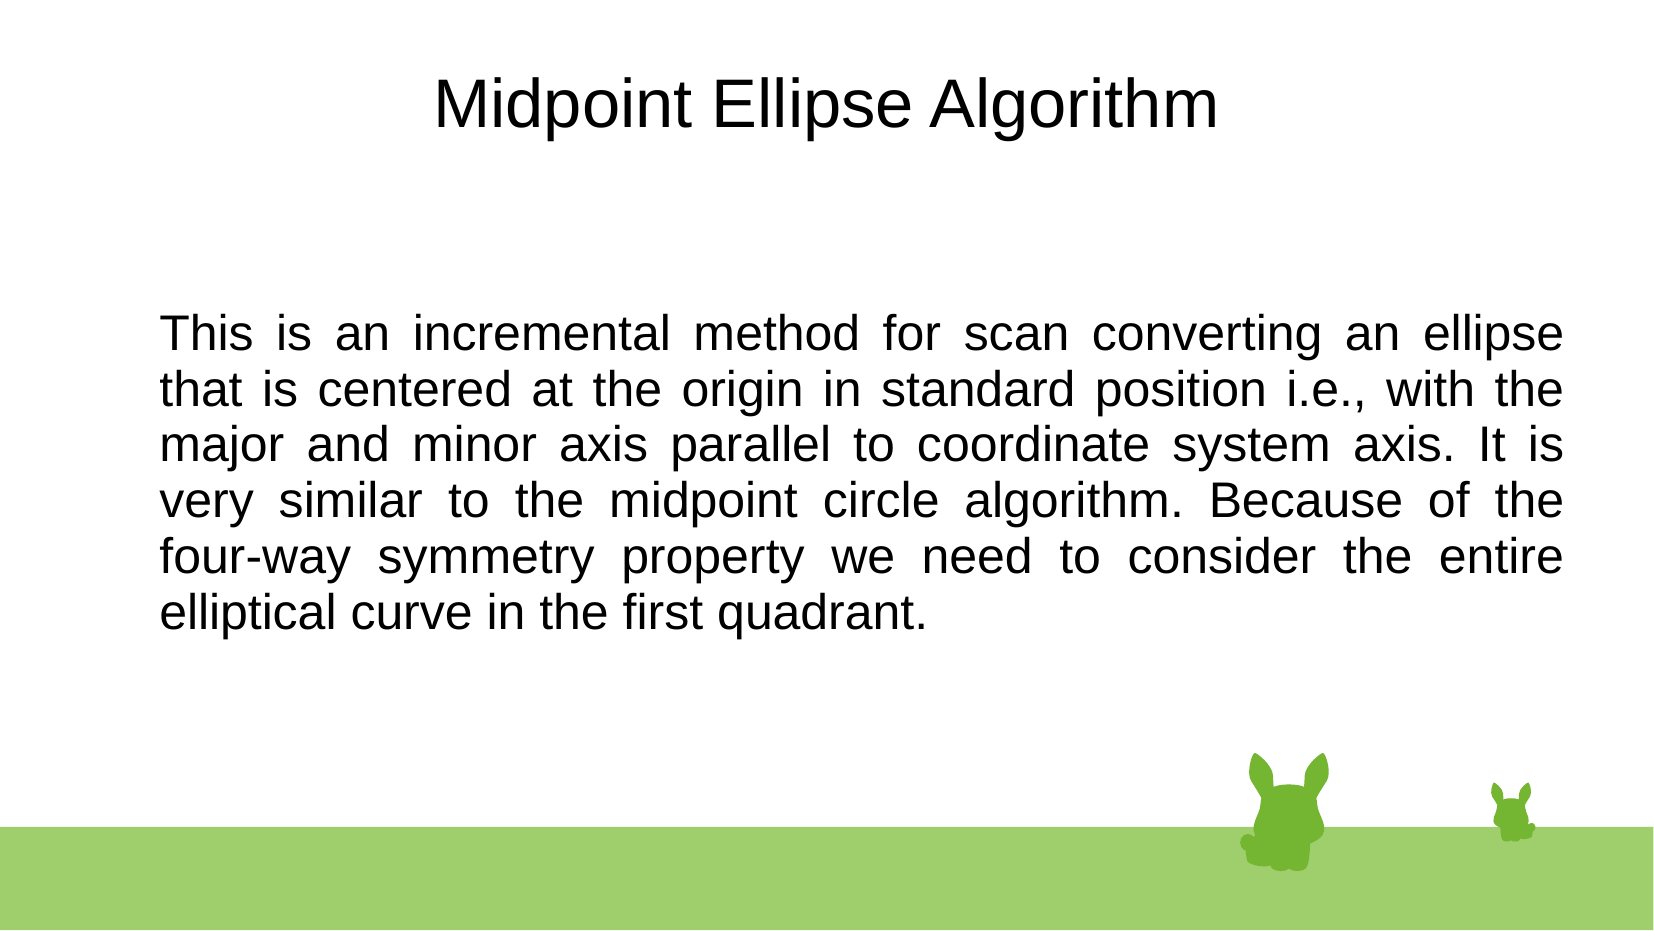

# Midpoint Ellipse Algorithm
This is an incremental method for scan converting an ellipse that is centered at the origin in standard position i.e., with the major and minor axis parallel to coordinate system axis. It is very similar to the midpoint circle algorithm. Because of the four-way symmetry property we need to consider the entire elliptical curve in the first quadrant.